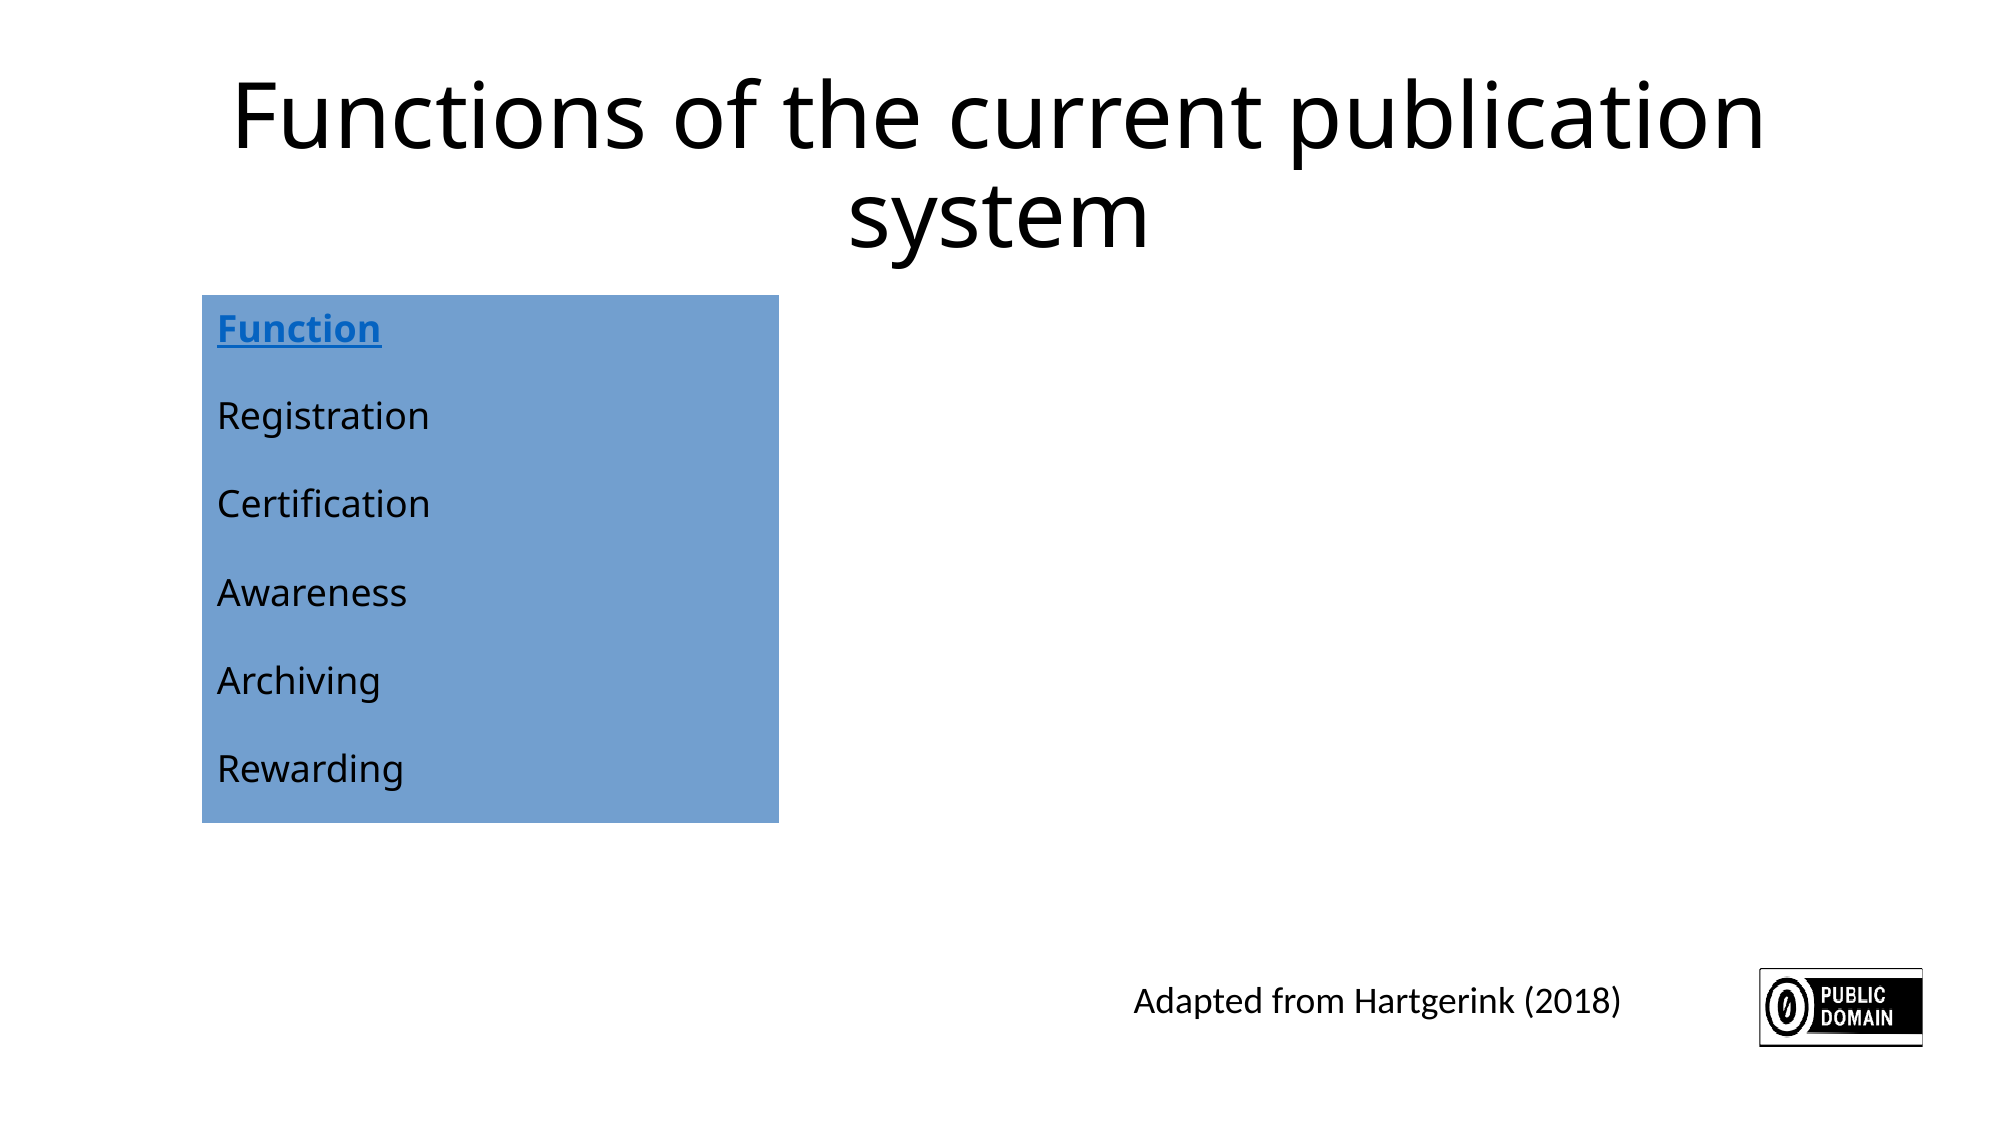

# Functions of the current publication system
| Function |
| --- |
| Registration |
| Certification |
| Awareness |
| Archiving |
| Rewarding |
Adapted from Hartgerink (2018)